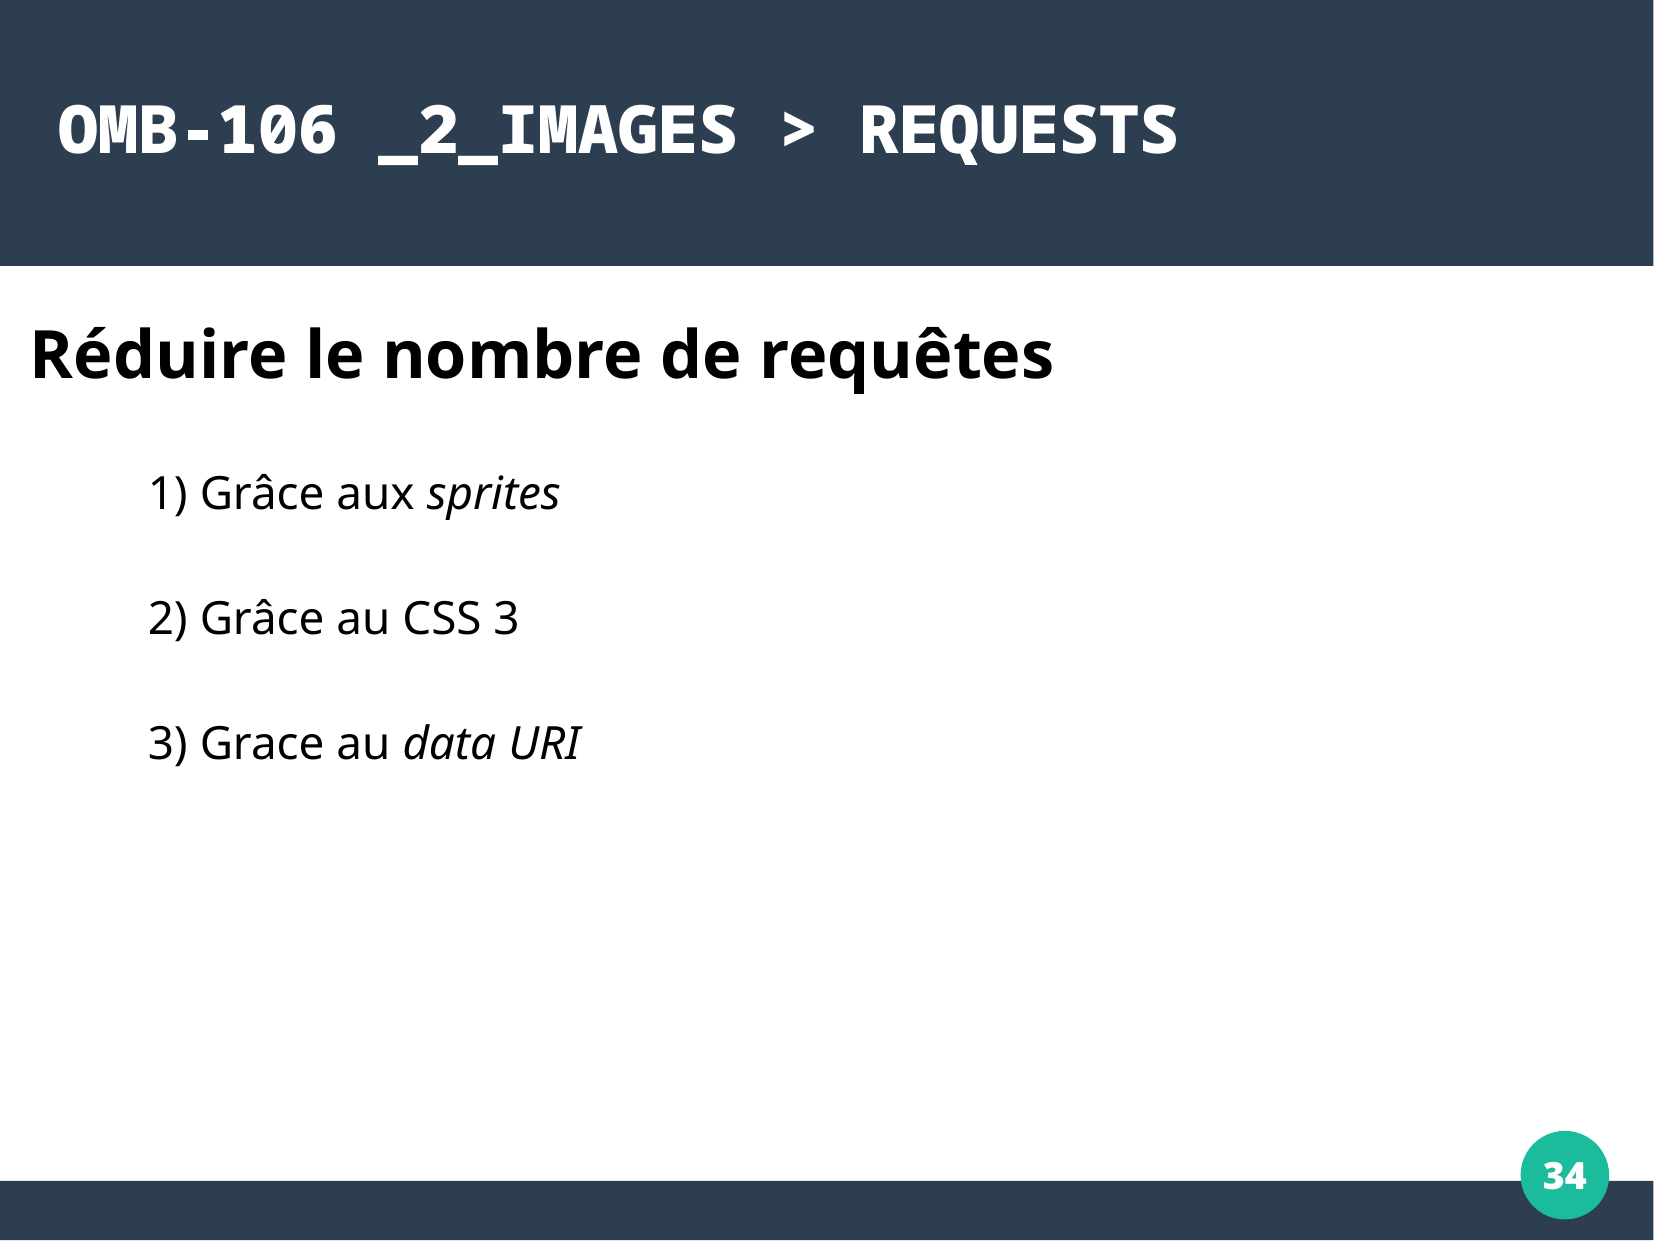

# OMB-106 _2_IMAGES > REQUESTS
Réduire le nombre de requêtes
 Grâce aux sprites
 Grâce au CSS 3
 Grace au data URI
34